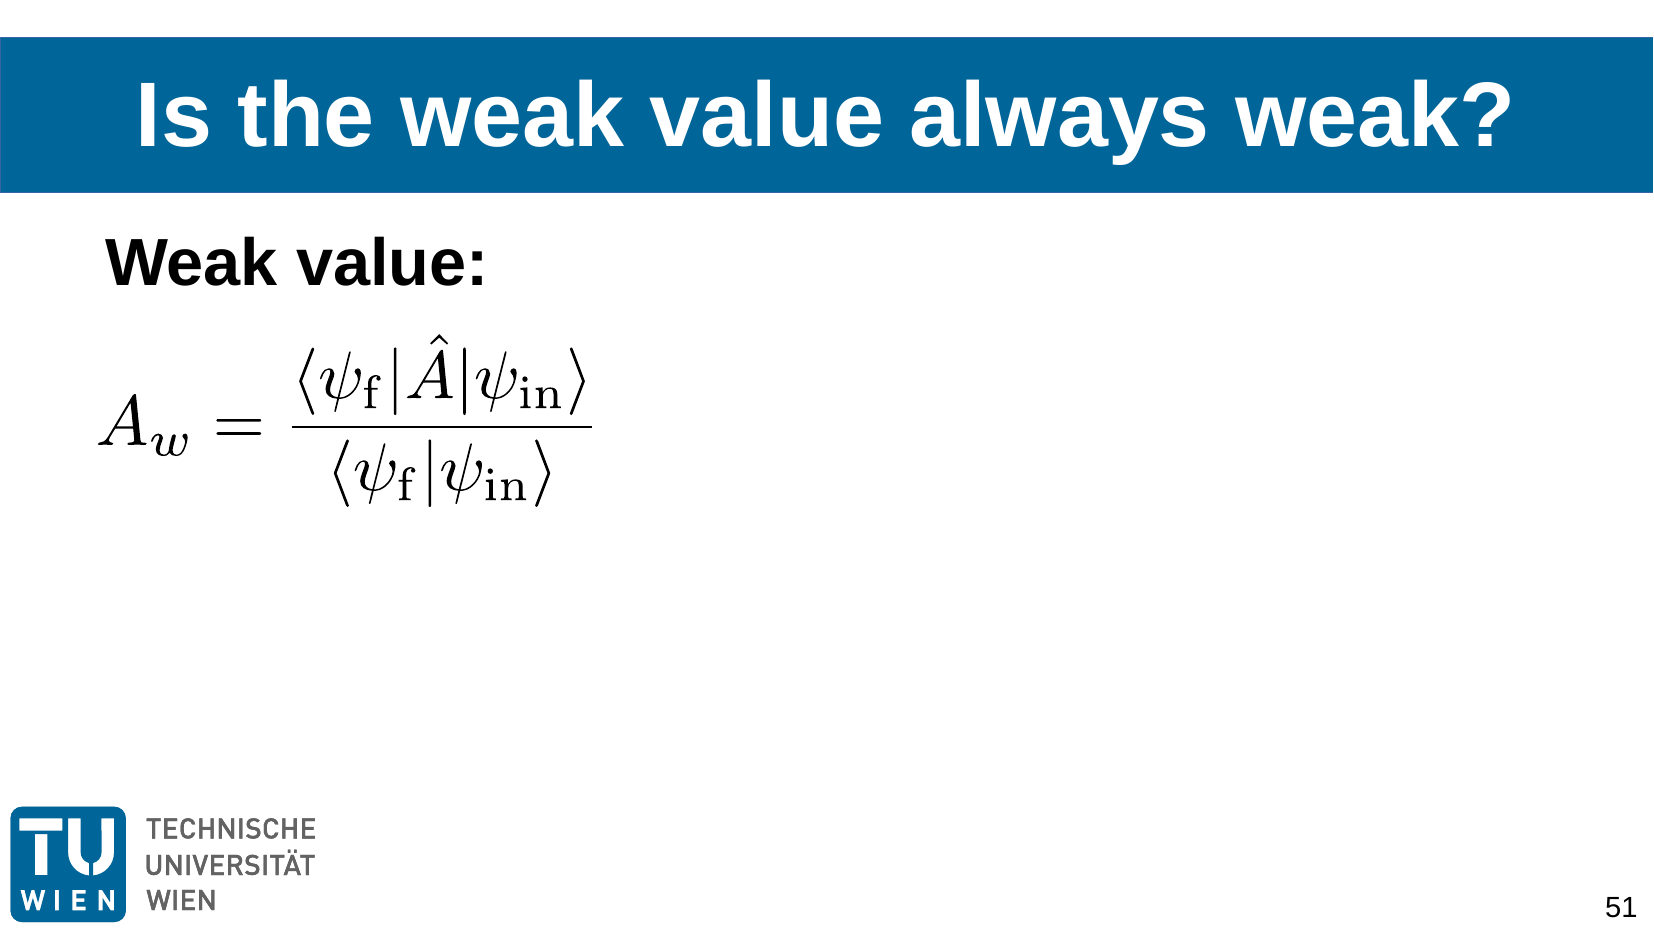

# Is the weak value always weak?
Weak value: